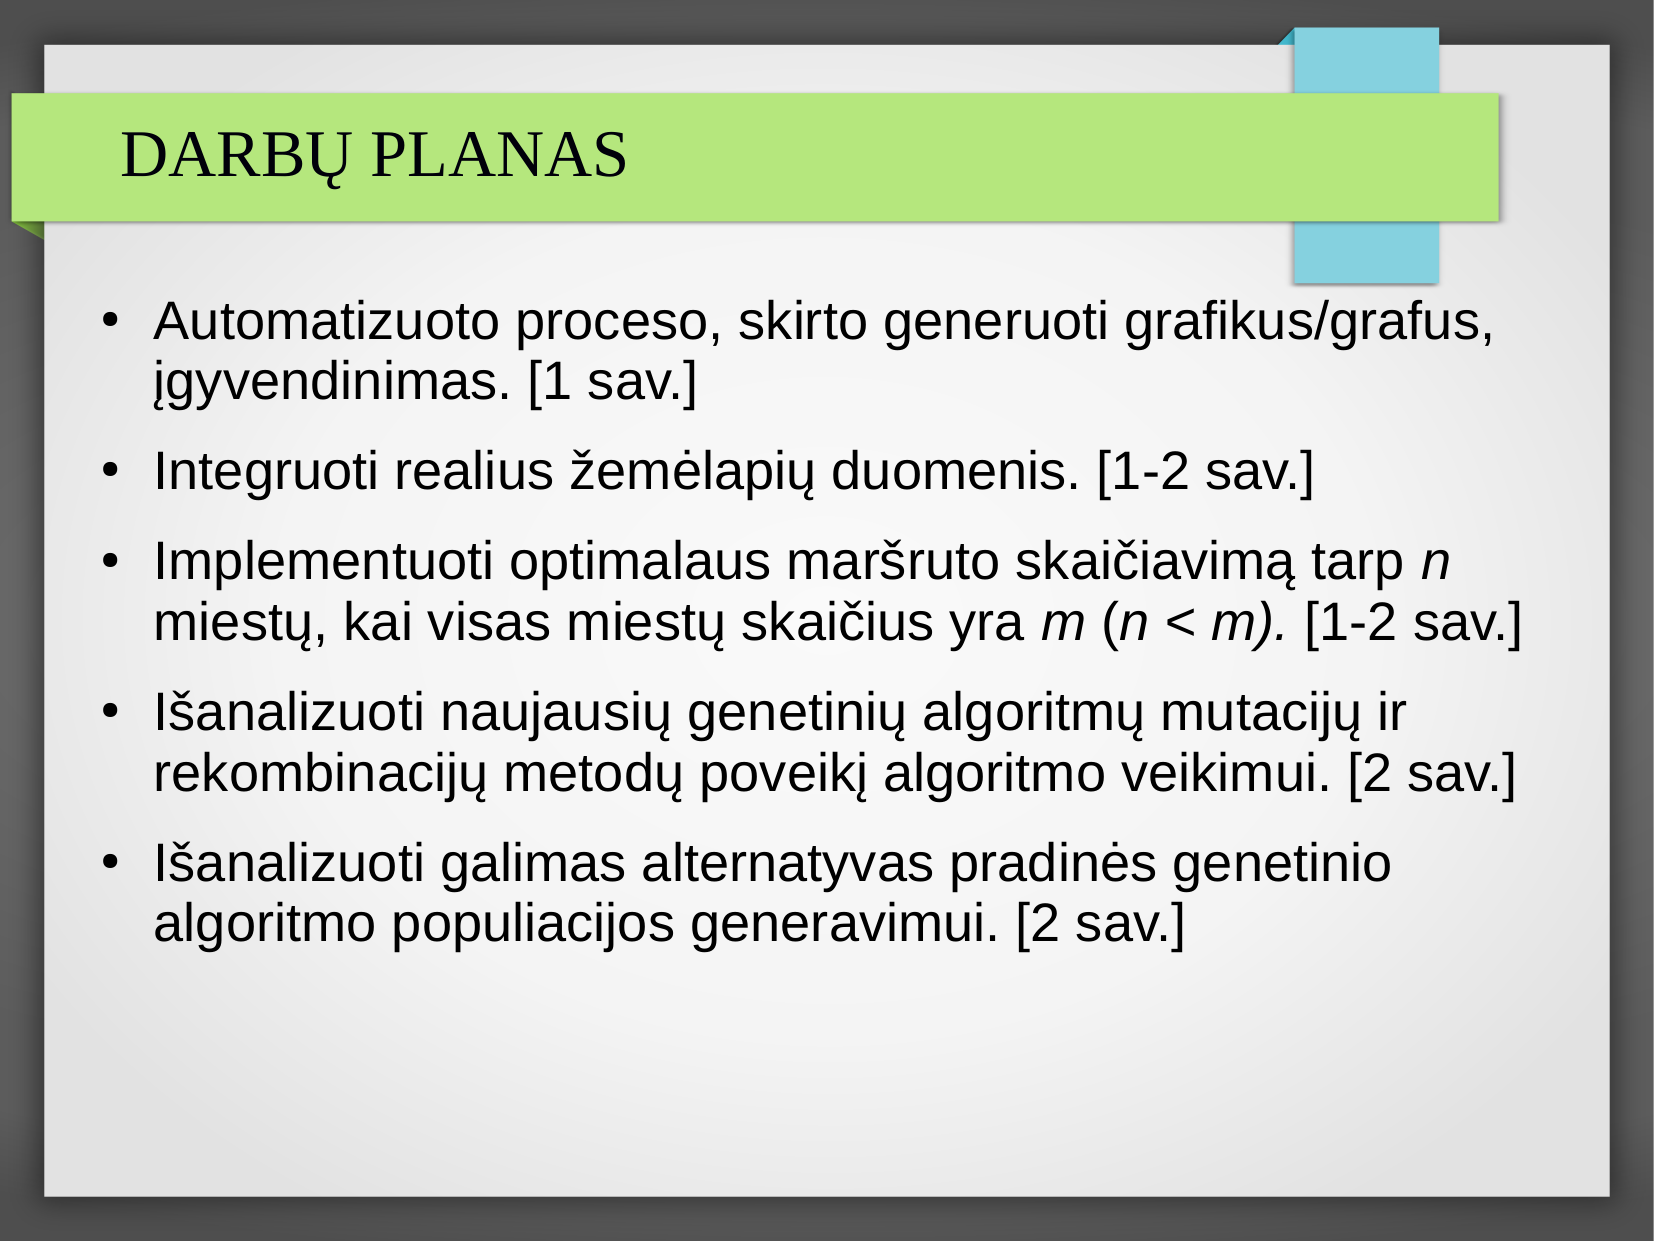

# DARBŲ PLANAS
Automatizuoto proceso, skirto generuoti grafikus/grafus, įgyvendinimas. [1 sav.]
Integruoti realius žemėlapių duomenis. [1-2 sav.]
Implementuoti optimalaus maršruto skaičiavimą tarp n miestų, kai visas miestų skaičius yra m (n < m). [1-2 sav.]
Išanalizuoti naujausių genetinių algoritmų mutacijų ir rekombinacijų metodų poveikį algoritmo veikimui. [2 sav.]
Išanalizuoti galimas alternatyvas pradinės genetinio algoritmo populiacijos generavimui. [2 sav.]